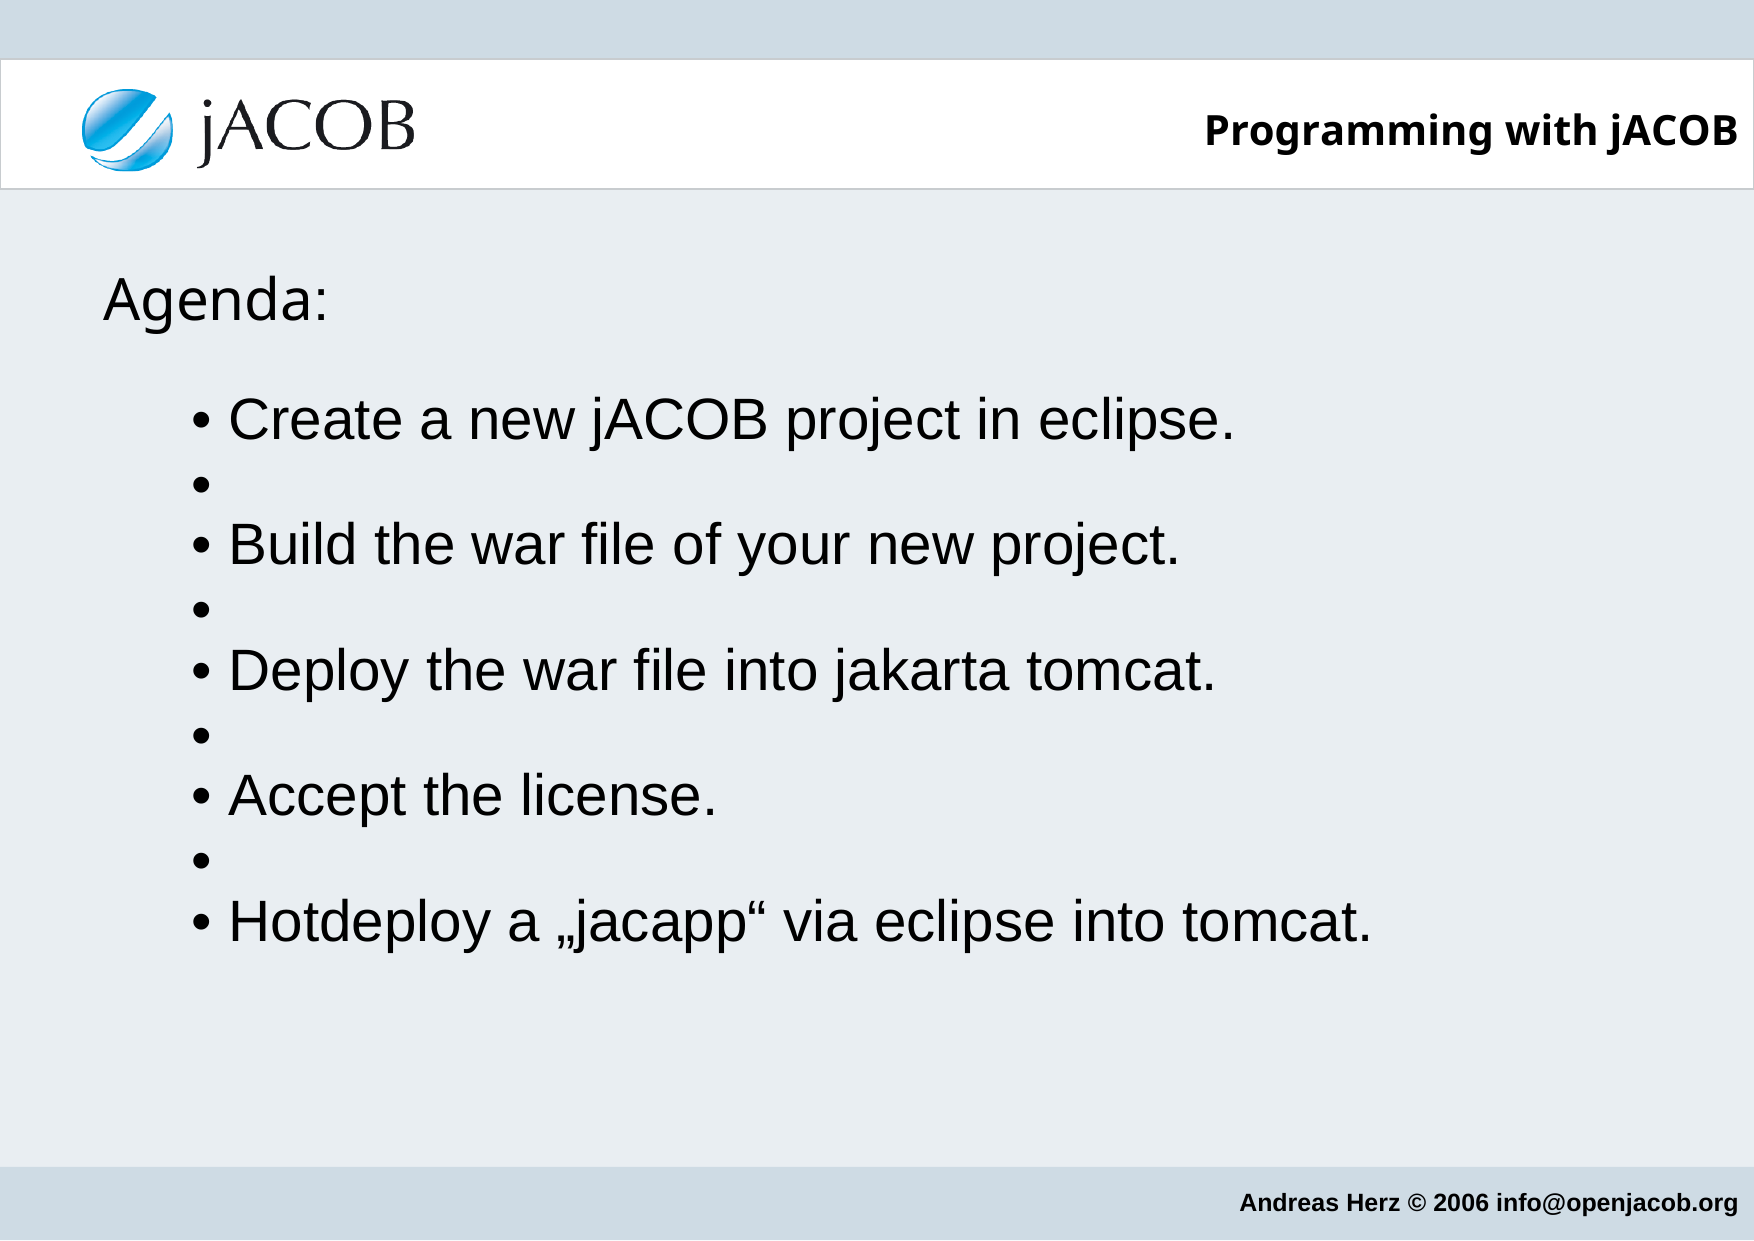

# Programming with jACOB
Agenda:
 Create a new jACOB project in eclipse.
 Build the war file of your new project.
 Deploy the war file into jakarta tomcat.
 Accept the license.
 Hotdeploy a „jacapp“ via eclipse into tomcat.
Andreas Herz © 2006 info@openjacob.org